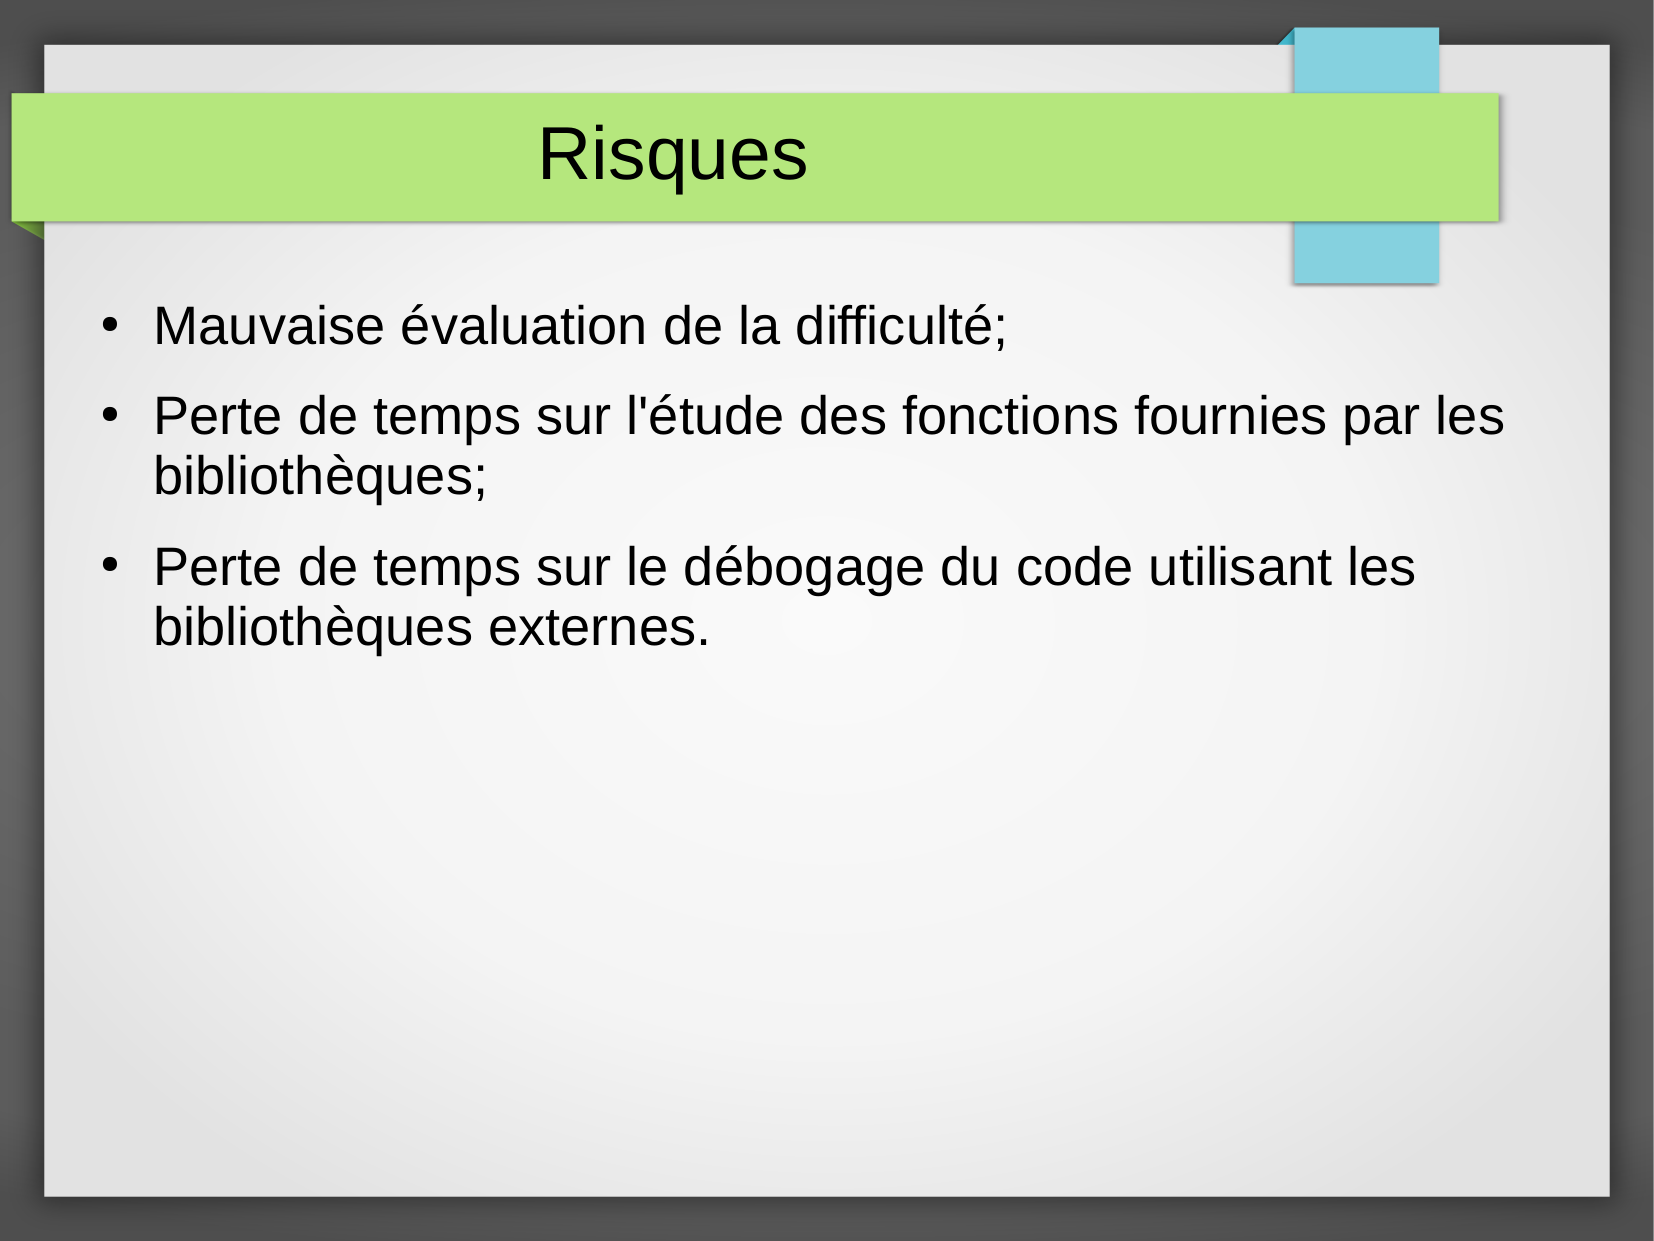

# Risques
Mauvaise évaluation de la difficulté;
Perte de temps sur l'étude des fonctions fournies par les bibliothèques;
Perte de temps sur le débogage du code utilisant les bibliothèques externes.